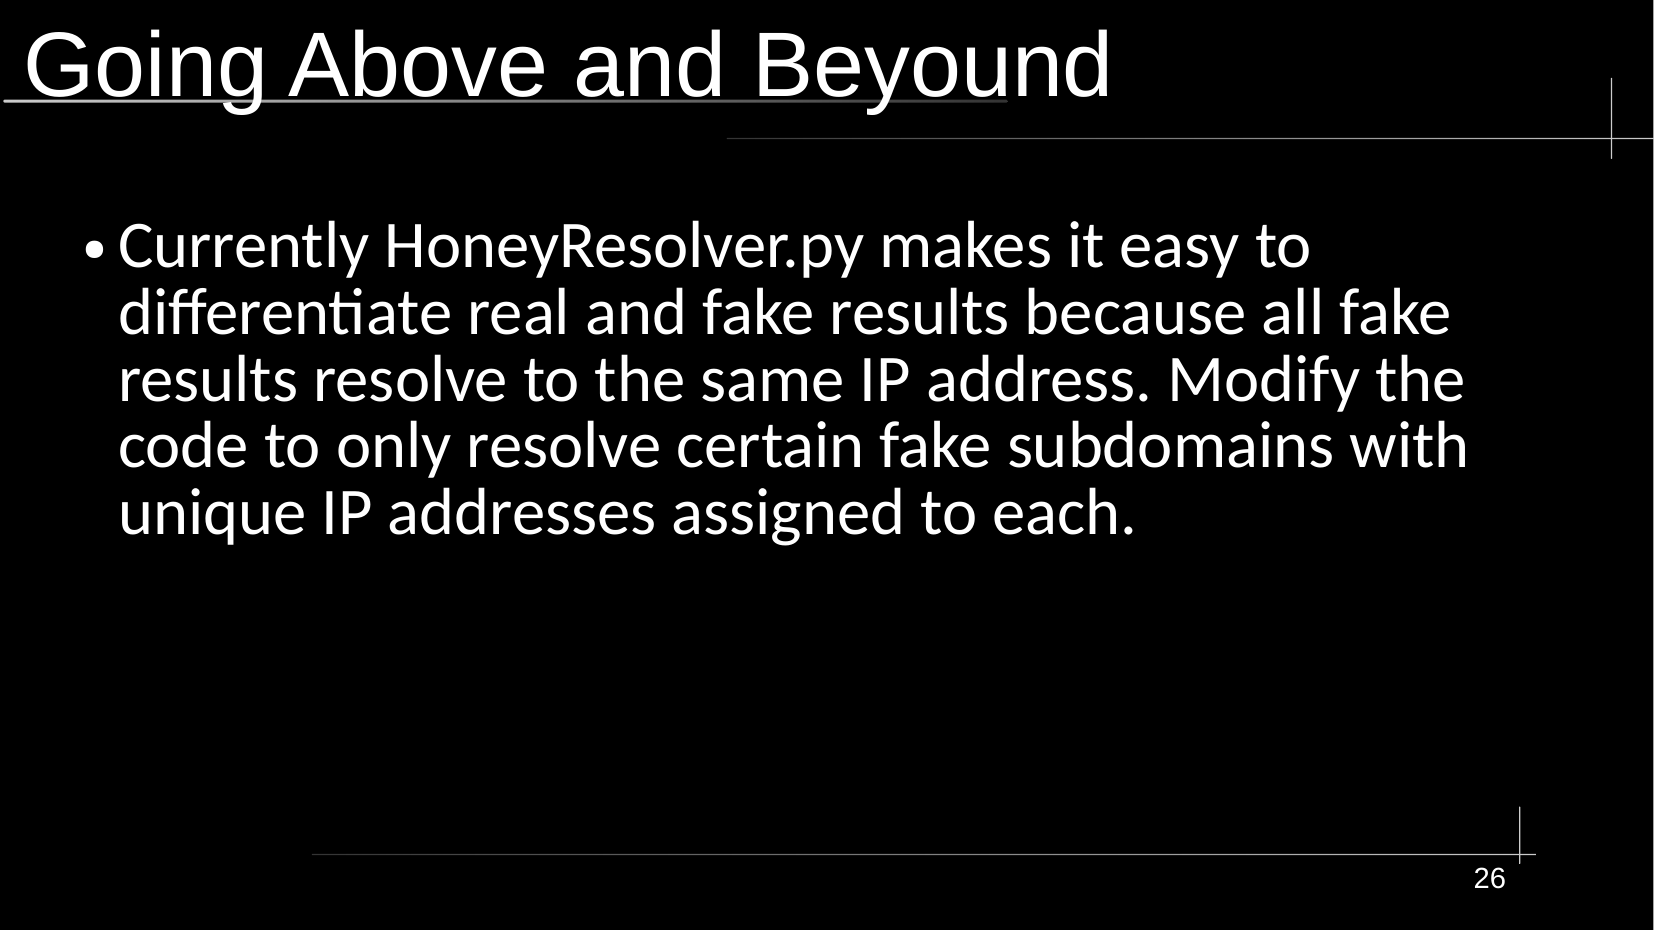

# Going Above and Beyound
Currently HoneyResolver.py makes it easy to differentiate real and fake results because all fake results resolve to the same IP address. Modify the code to only resolve certain fake subdomains with unique IP addresses assigned to each.
26